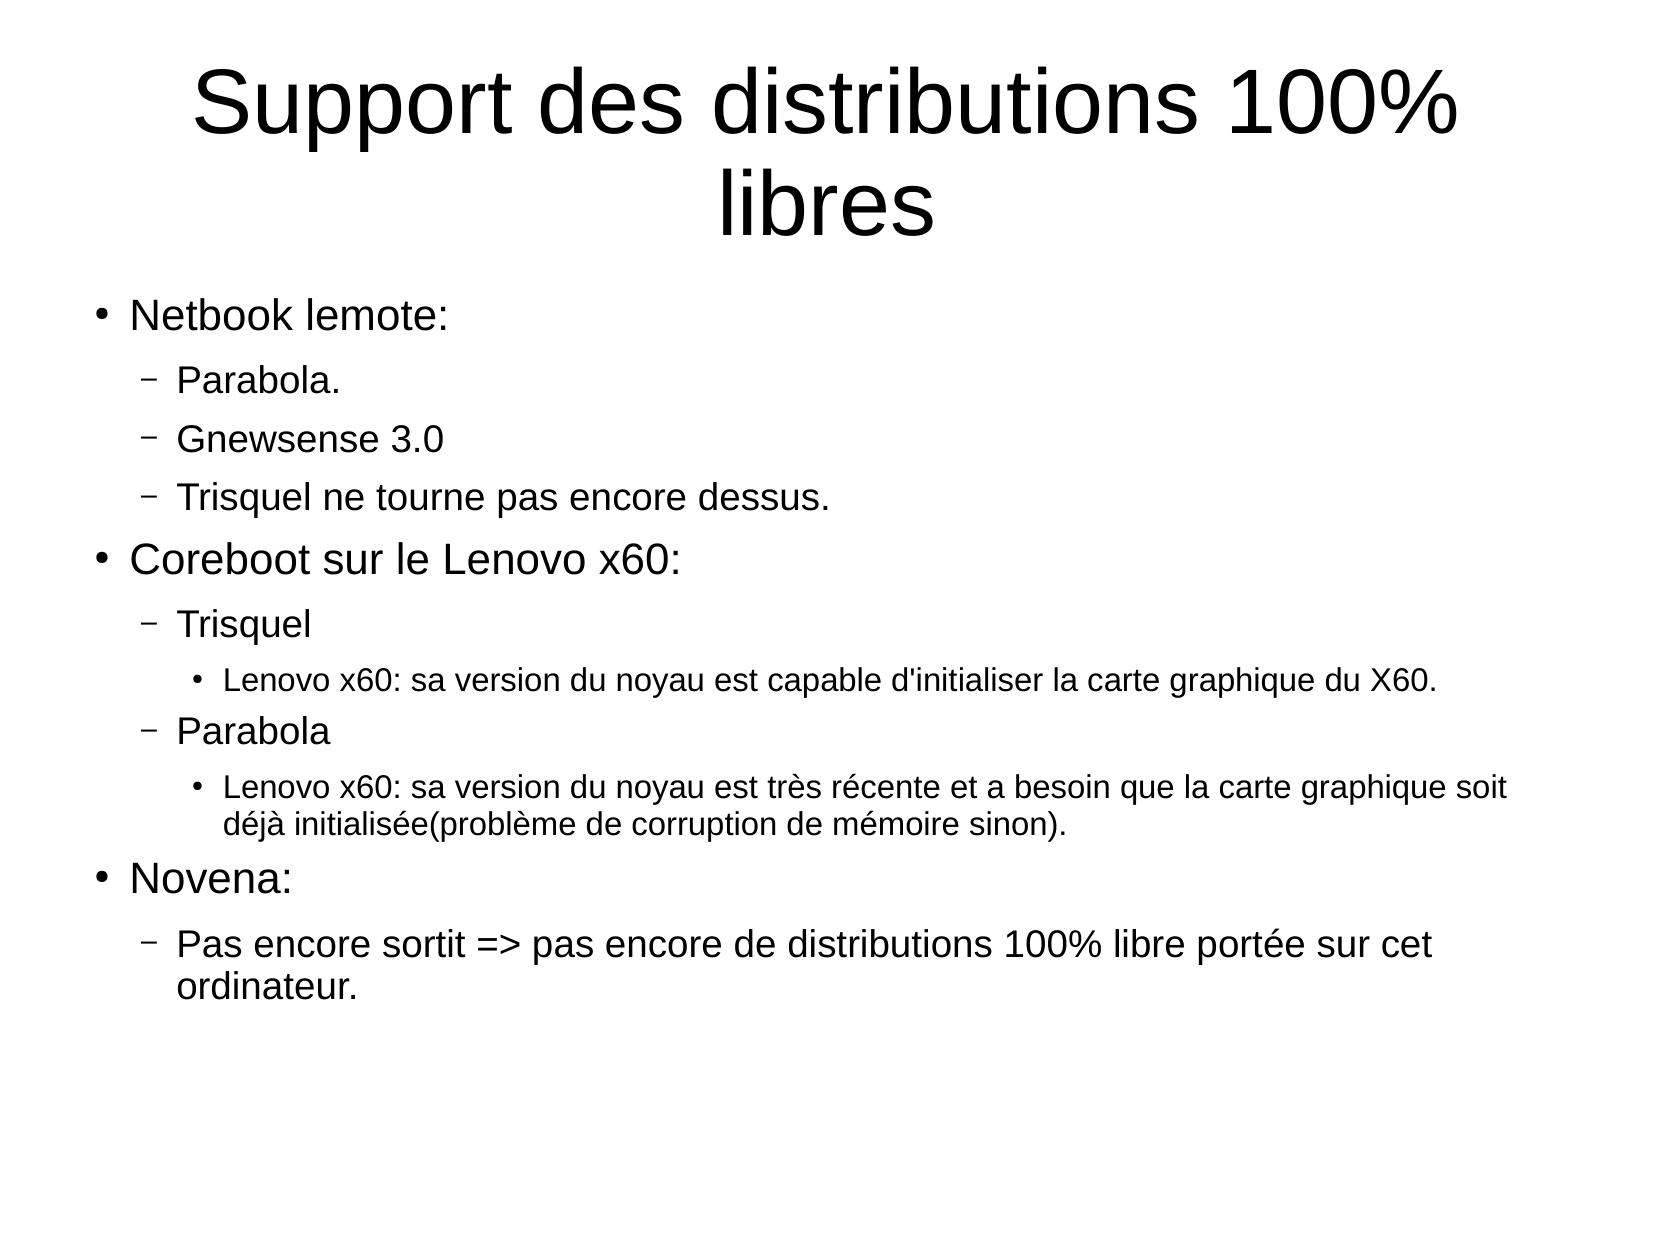

# Support des distributions 100% libres
Netbook lemote:
Parabola.
Gnewsense 3.0
Trisquel ne tourne pas encore dessus.
Coreboot sur le Lenovo x60:
Trisquel
Lenovo x60: sa version du noyau est capable d'initialiser la carte graphique du X60.
Parabola
Lenovo x60: sa version du noyau est très récente et a besoin que la carte graphique soit déjà initialisée(problème de corruption de mémoire sinon).
Novena:
Pas encore sortit => pas encore de distributions 100% libre portée sur cet ordinateur.